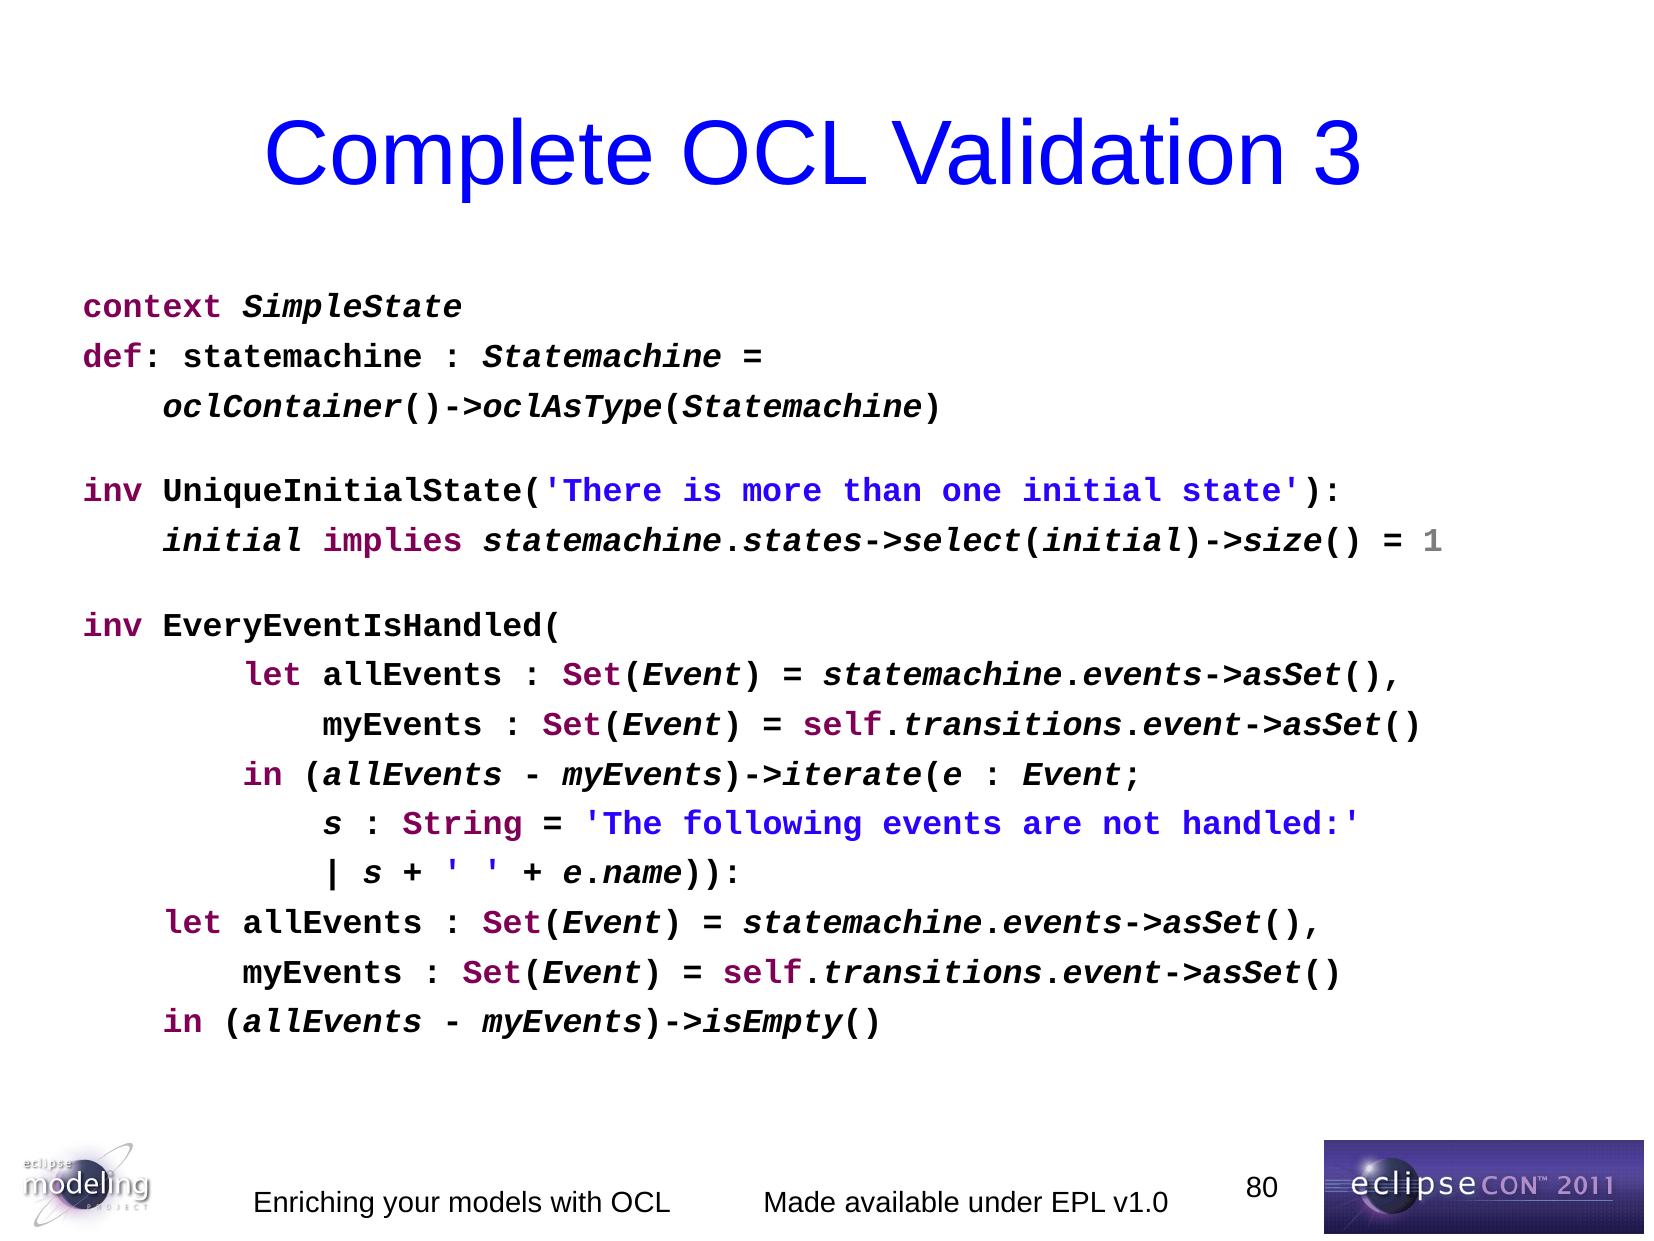

# Complete OCL Validation 3
context SimpleState
def: statemachine : Statemachine =
 oclContainer()->oclAsType(Statemachine)
inv UniqueInitialState('There is more than one initial state'):
 initial implies statemachine.states->select(initial)->size() = 1
inv EveryEventIsHandled(
 let allEvents : Set(Event) = statemachine.events->asSet(),
 myEvents : Set(Event) = self.transitions.event->asSet()
 in (allEvents - myEvents)->iterate(e : Event;
 s : String = 'The following events are not handled:'
 | s + ' ' + e.name)):
 let allEvents : Set(Event) = statemachine.events->asSet(),
 myEvents : Set(Event) = self.transitions.event->asSet()
 in (allEvents - myEvents)->isEmpty()
80
Enriching your models with OCL